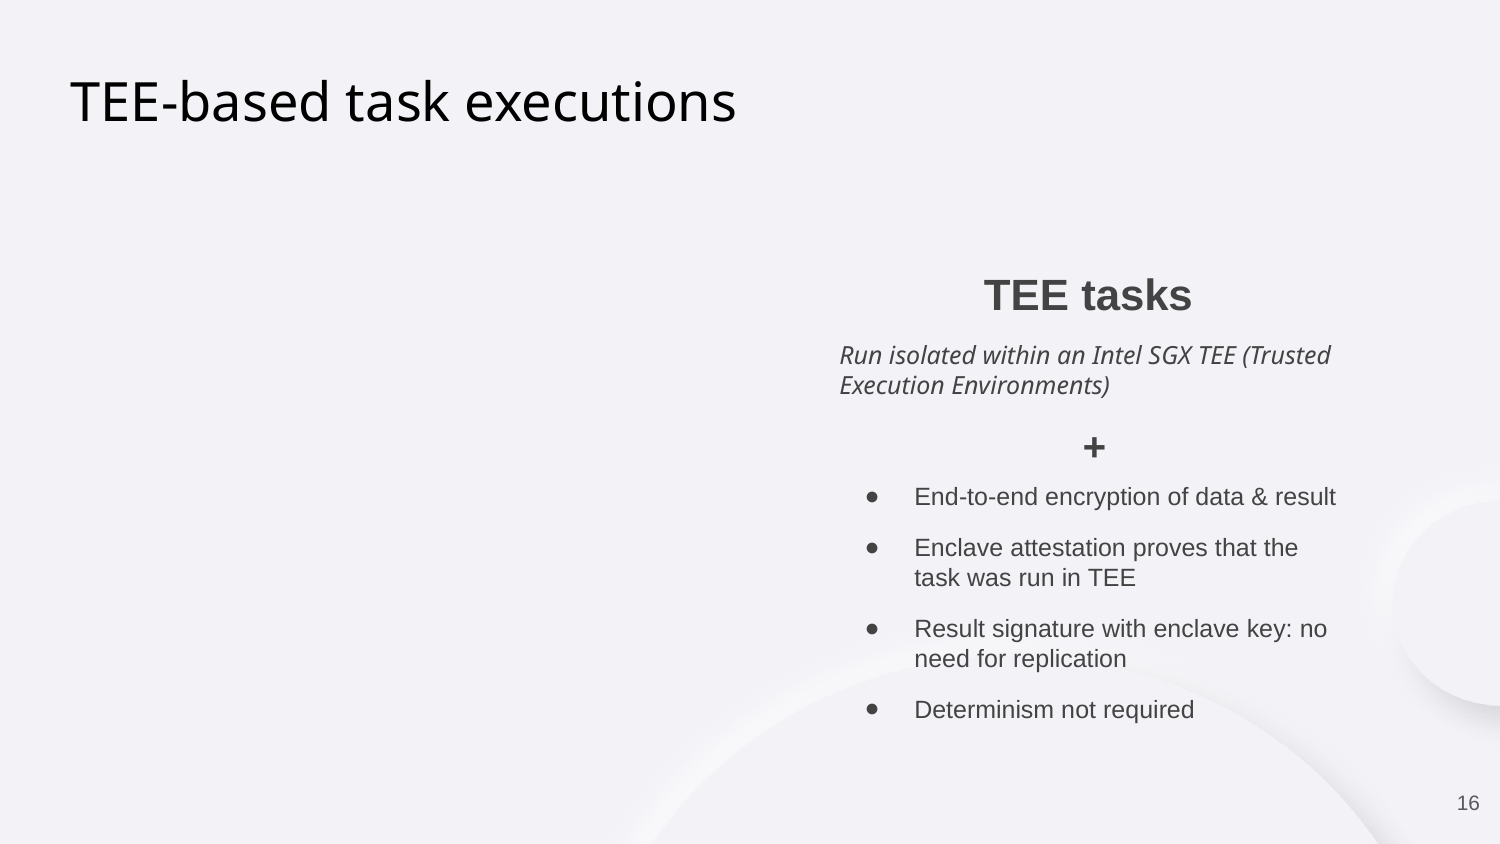

TEE-based task executions
TEE tasks
Run isolated within an Intel SGX TEE (Trusted Execution Environments)
+
End-to-end encryption of data & result
Enclave attestation proves that the task was run in TEE
Result signature with enclave key: no need for replication
Determinism not required